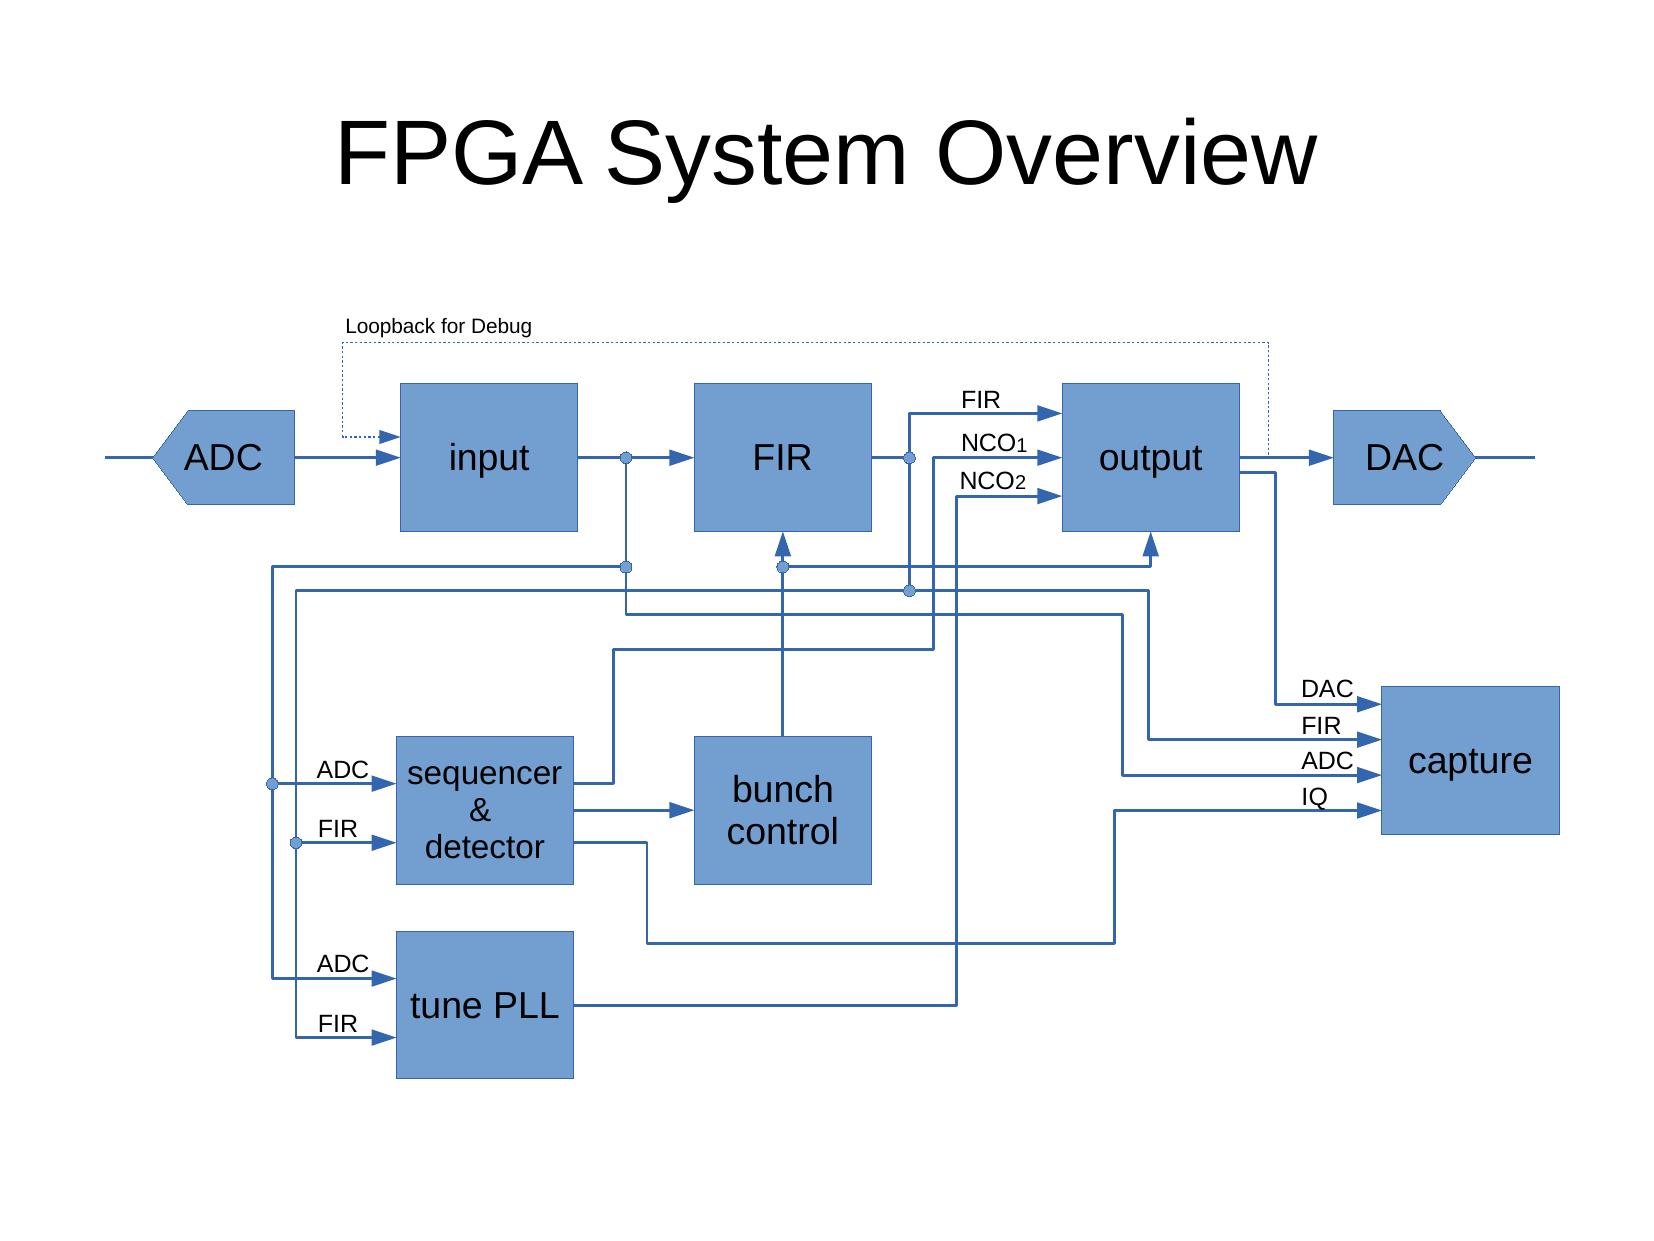

# FPGA System Overview
Loopback for Debug
FIR
input
FIR
output
ADC
DAC
NCO1
NCO2
DAC
capture
FIR
sequencer
&
detector
bunch
control
ADC
ADC
IQ
FIR
tune PLL
ADC
FIR